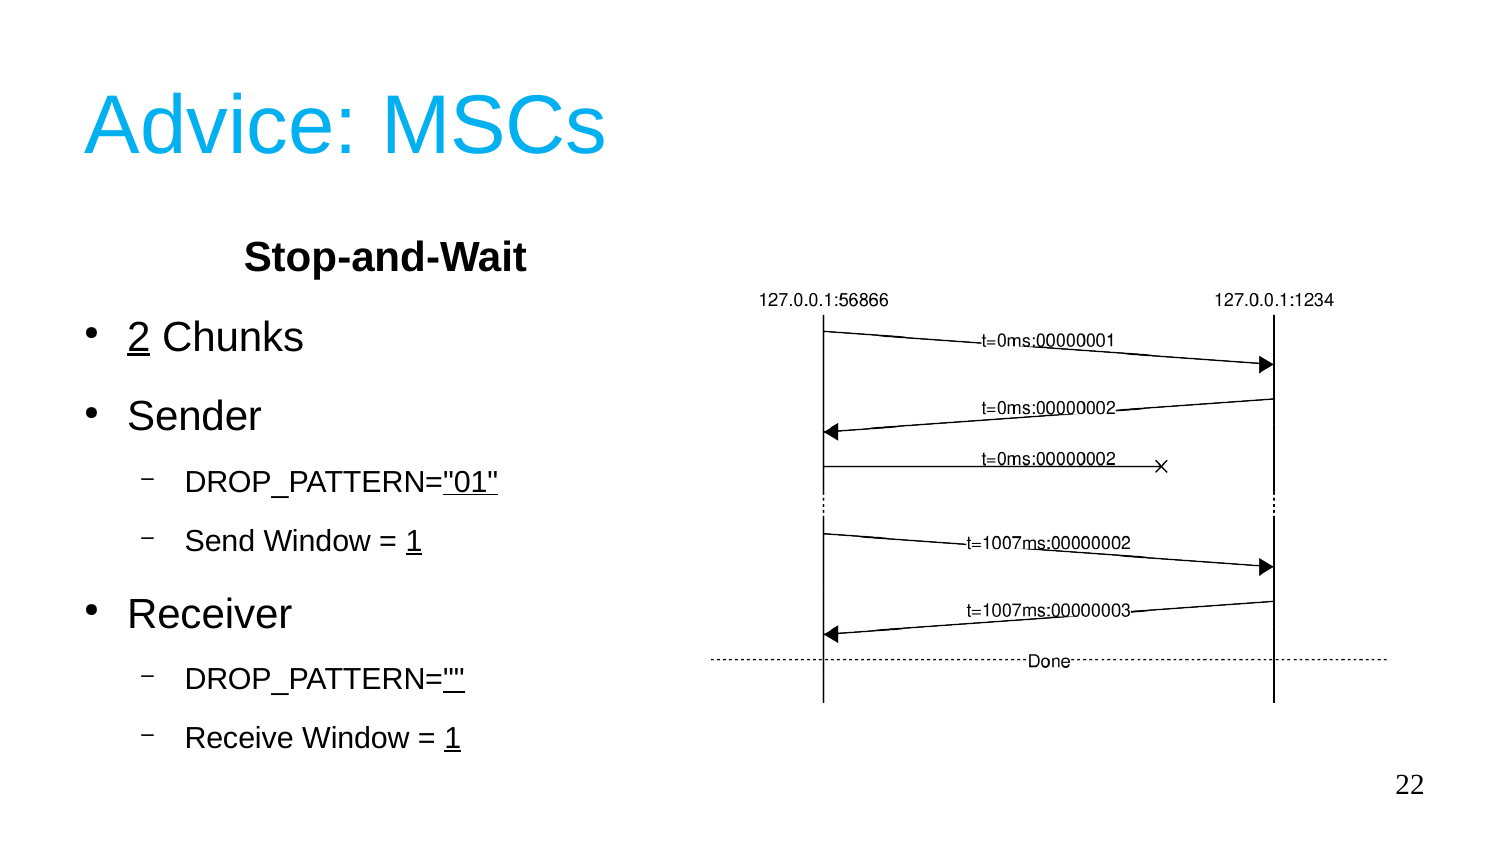

# Advice: MSCs
Stop-and-Wait
2 Chunks
Sender
DROP_PATTERN="01"
Send Window = 1
Receiver
DROP_PATTERN=""
Receive Window = 1
22